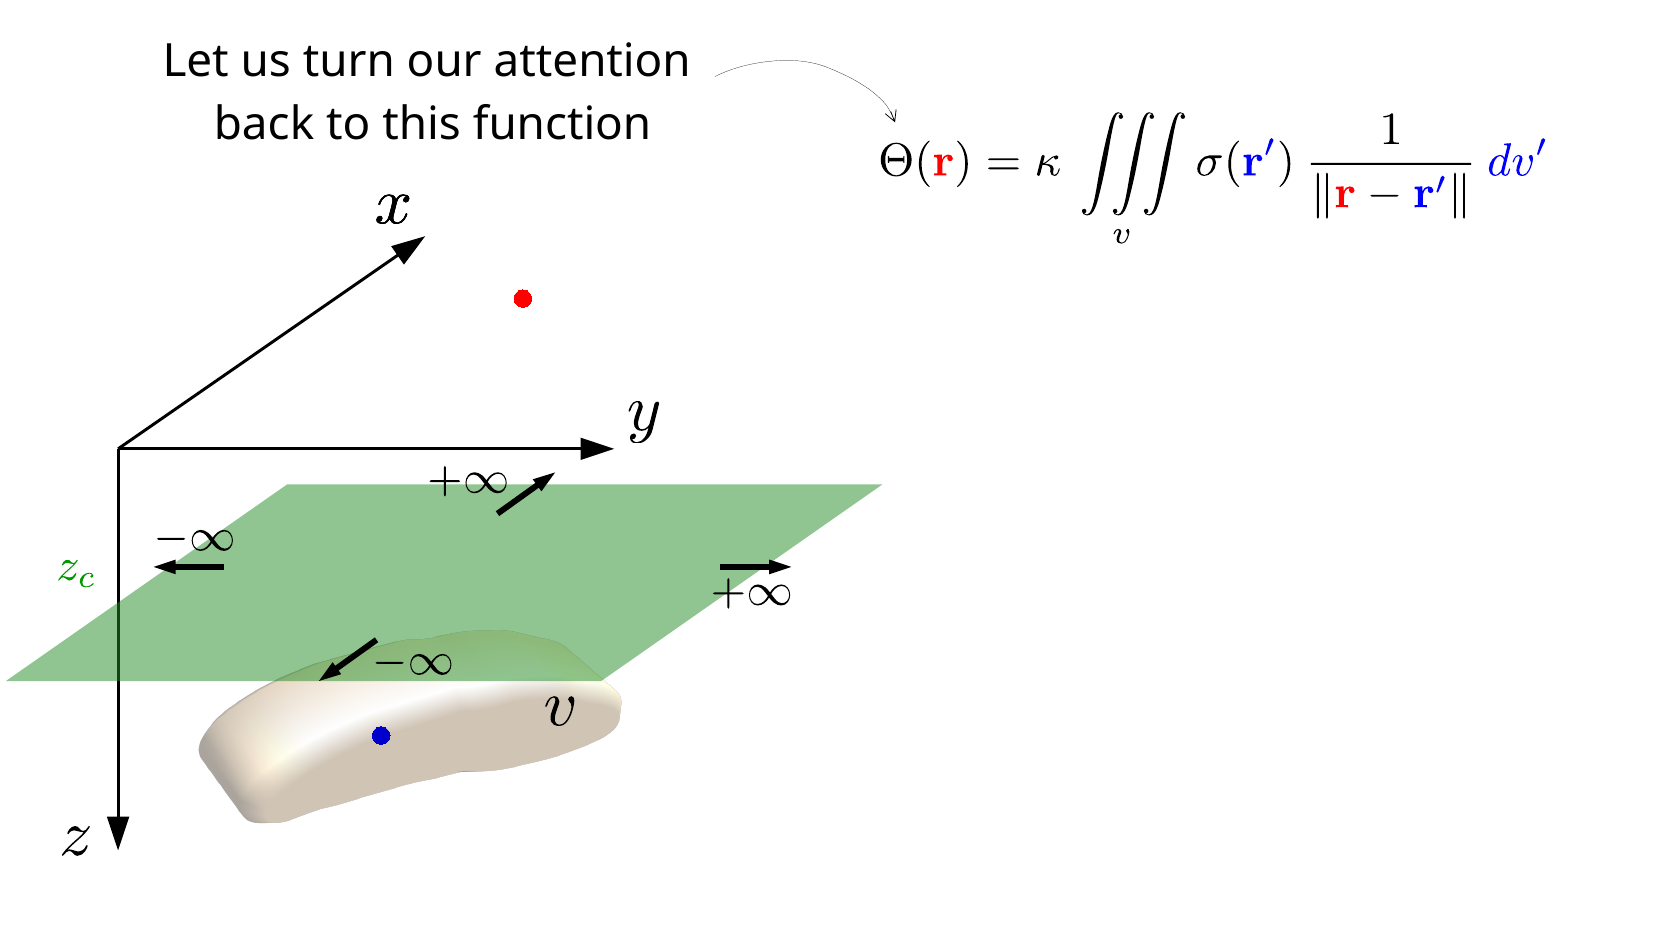

Let us turn our attention
back to this function